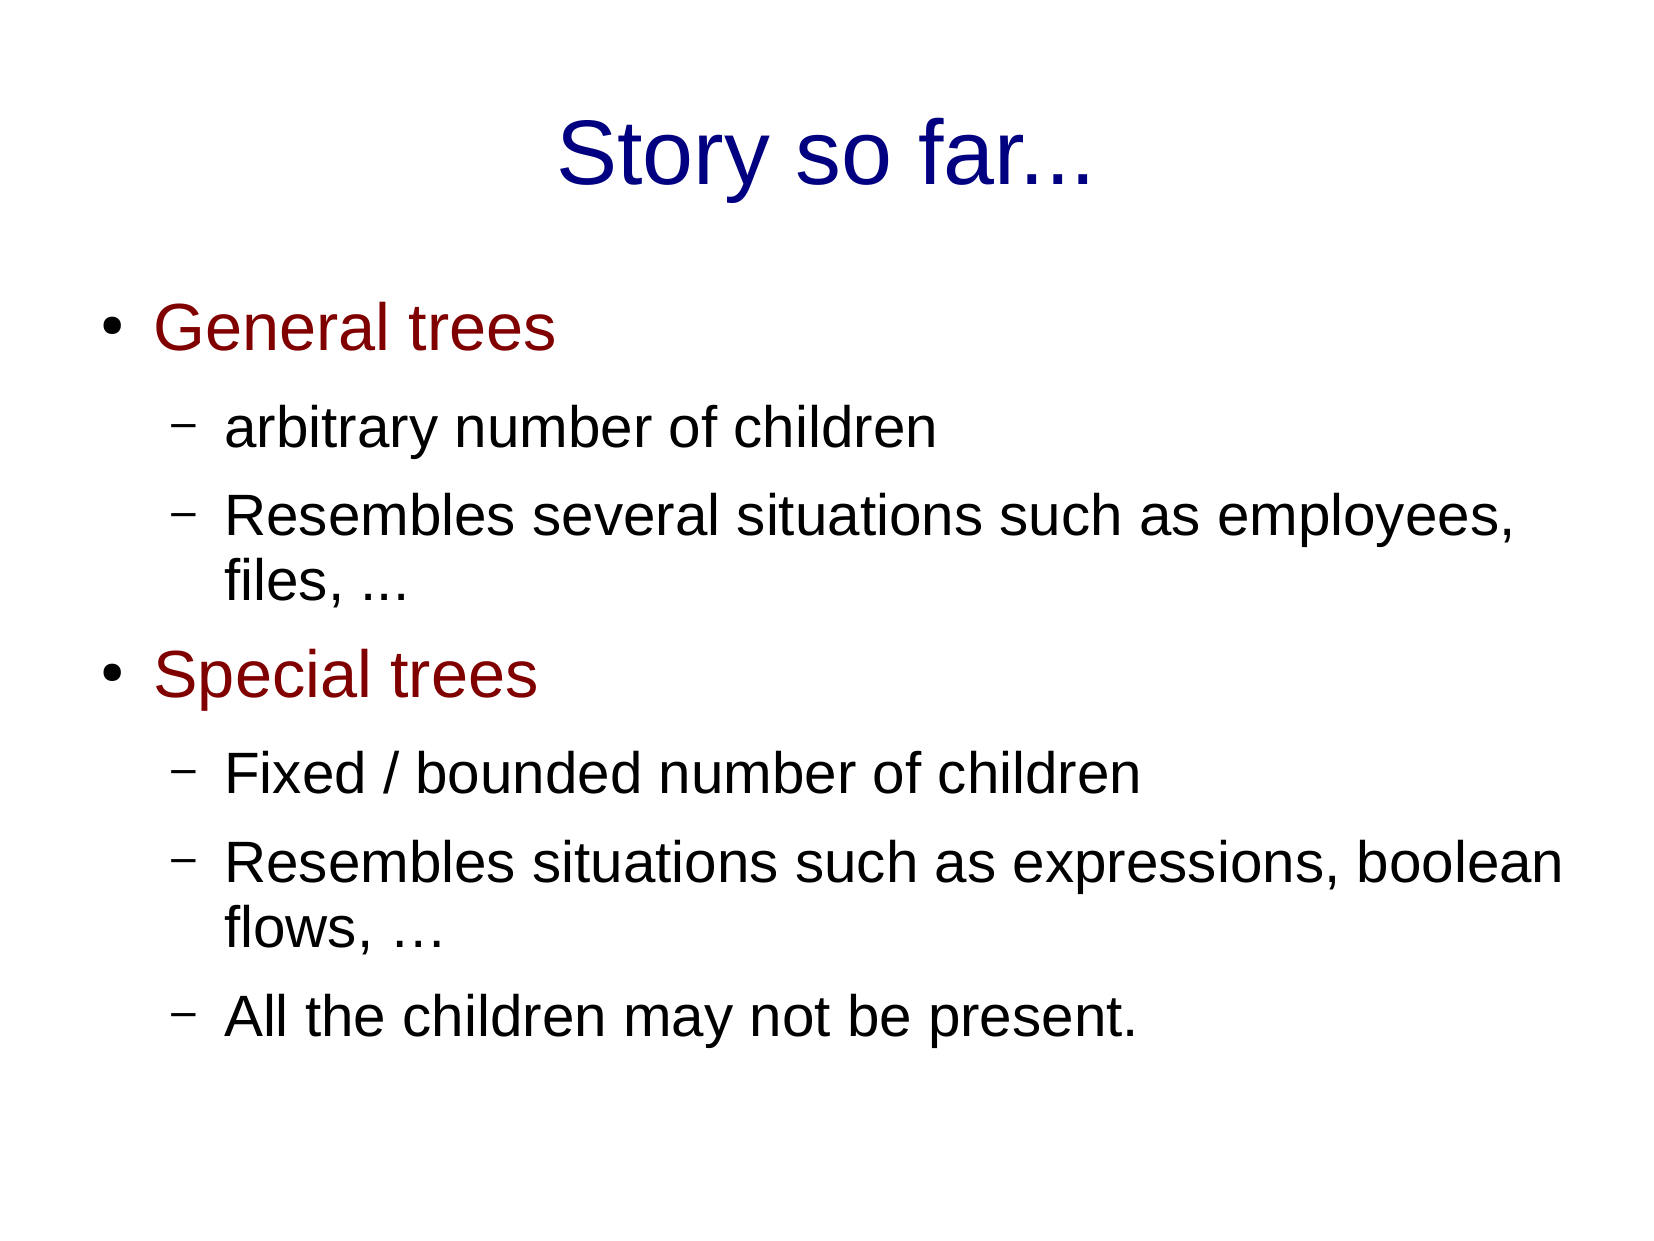

# Story so far...
General trees
arbitrary number of children
Resembles several situations such as employees, files, ...
Special trees
Fixed / bounded number of children
Resembles situations such as expressions, boolean flows, …
All the children may not be present.